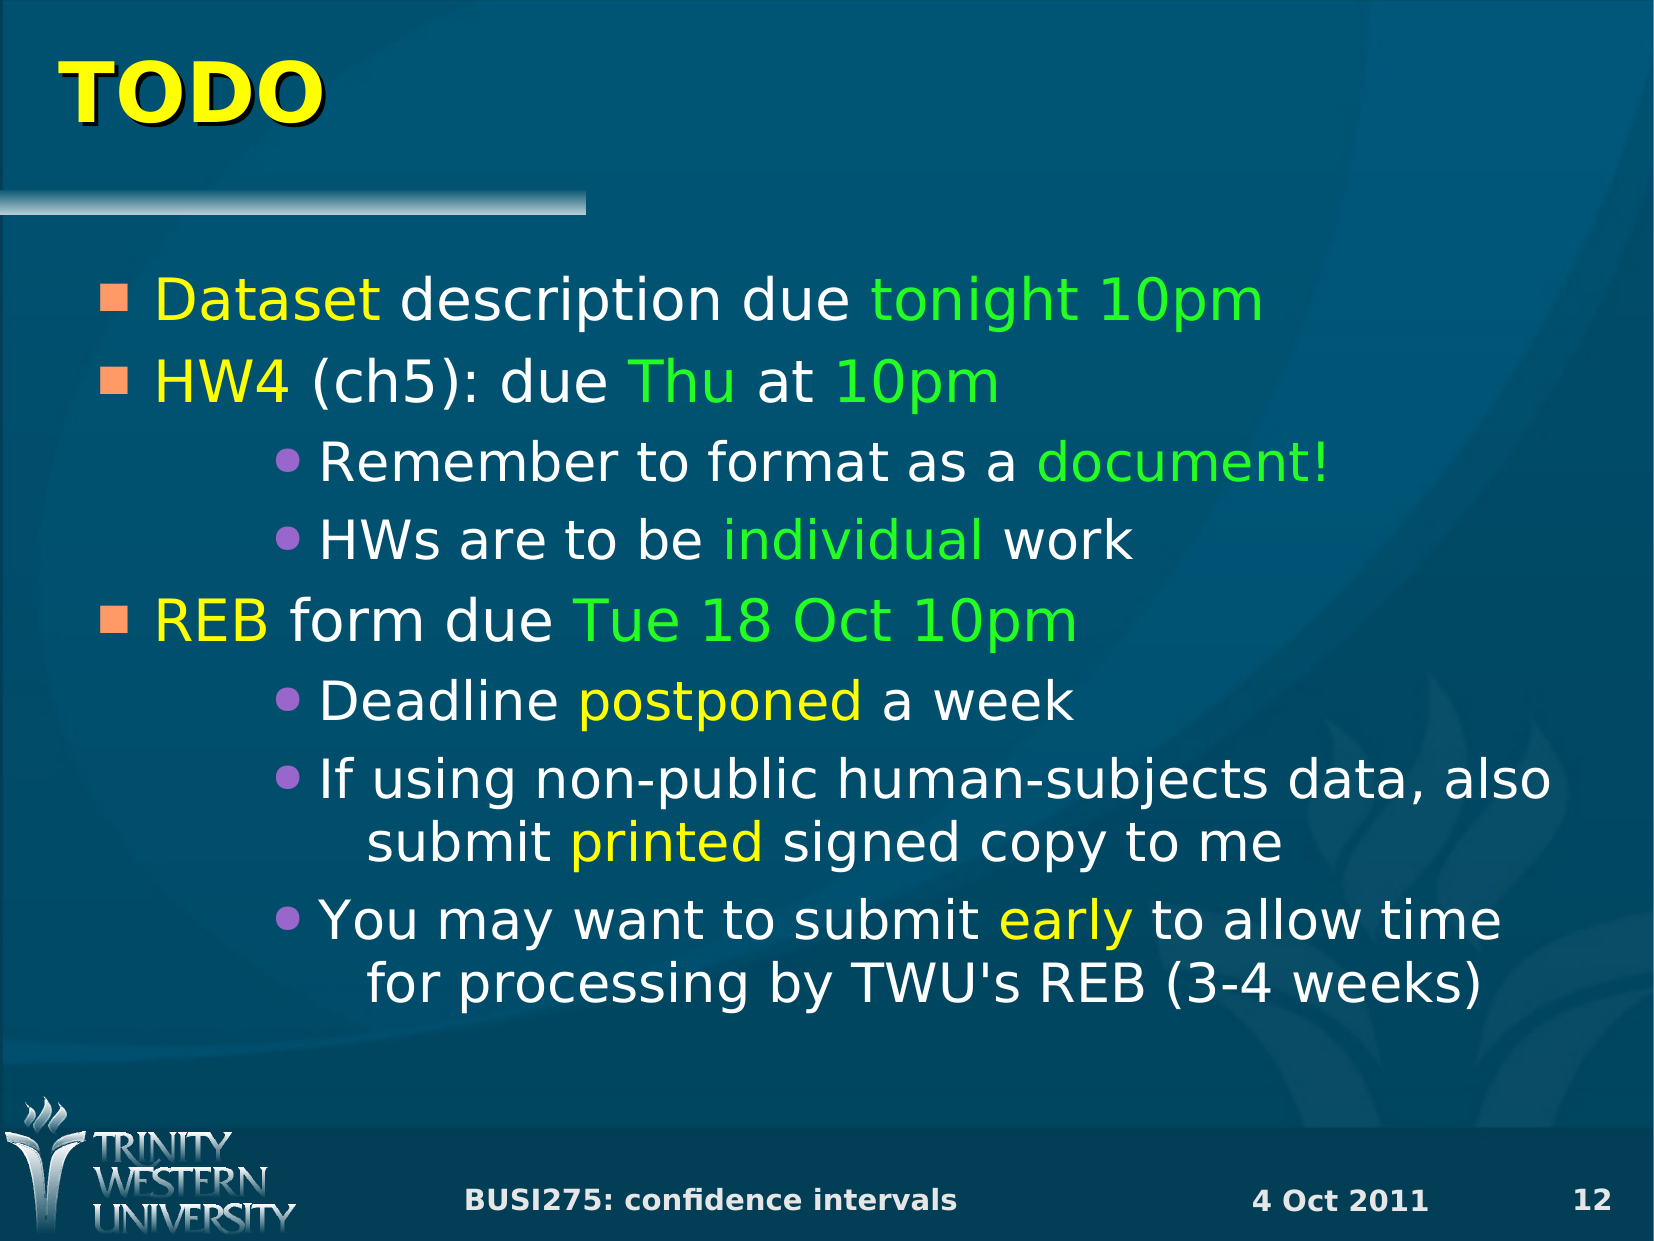

# TODO
Dataset description due tonight 10pm
HW4 (ch5): due Thu at 10pm
Remember to format as a document!
HWs are to be individual work
REB form due Tue 18 Oct 10pm
Deadline postponed a week
If using non-public human-subjects data, also submit printed signed copy to me
You may want to submit early to allow time for processing by TWU's REB (3-4 weeks)
BUSI275: confidence intervals
4 Oct 2011
12